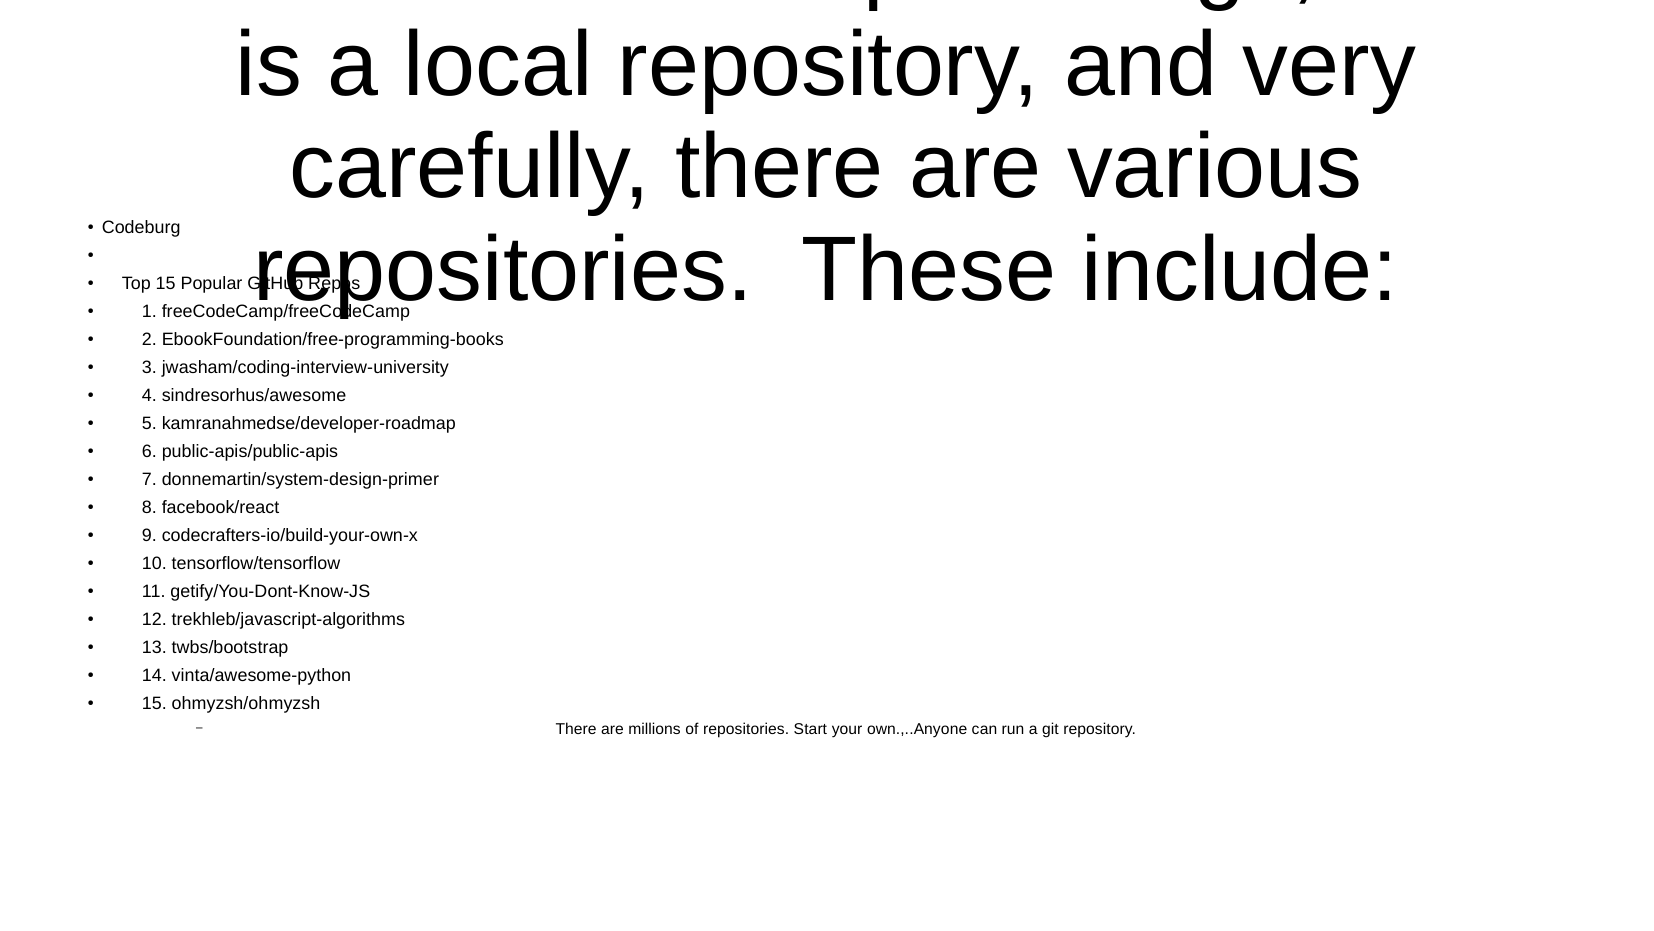

# First there are two parts to git, there is a local repository, and very carefully, there are various repositories. These include:
Codeburg
 Top 15 Popular GitHub Repos
 1. freeCodeCamp/freeCodeCamp
 2. EbookFoundation/free-programming-books
 3. jwasham/coding-interview-university
 4. sindresorhus/awesome
 5. kamranahmedse/developer-roadmap
 6. public-apis/public-apis
 7. donnemartin/system-design-primer
 8. facebook/react
 9. codecrafters-io/build-your-own-x
 10. tensorflow/tensorflow
 11. getify/You-Dont-Know-JS
 12. trekhleb/javascript-algorithms
 13. twbs/bootstrap
 14. vinta/awesome-python
 15. ohmyzsh/ohmyzsh
There are millions of repositories. Start your own.,..Anyone can run a git repository.